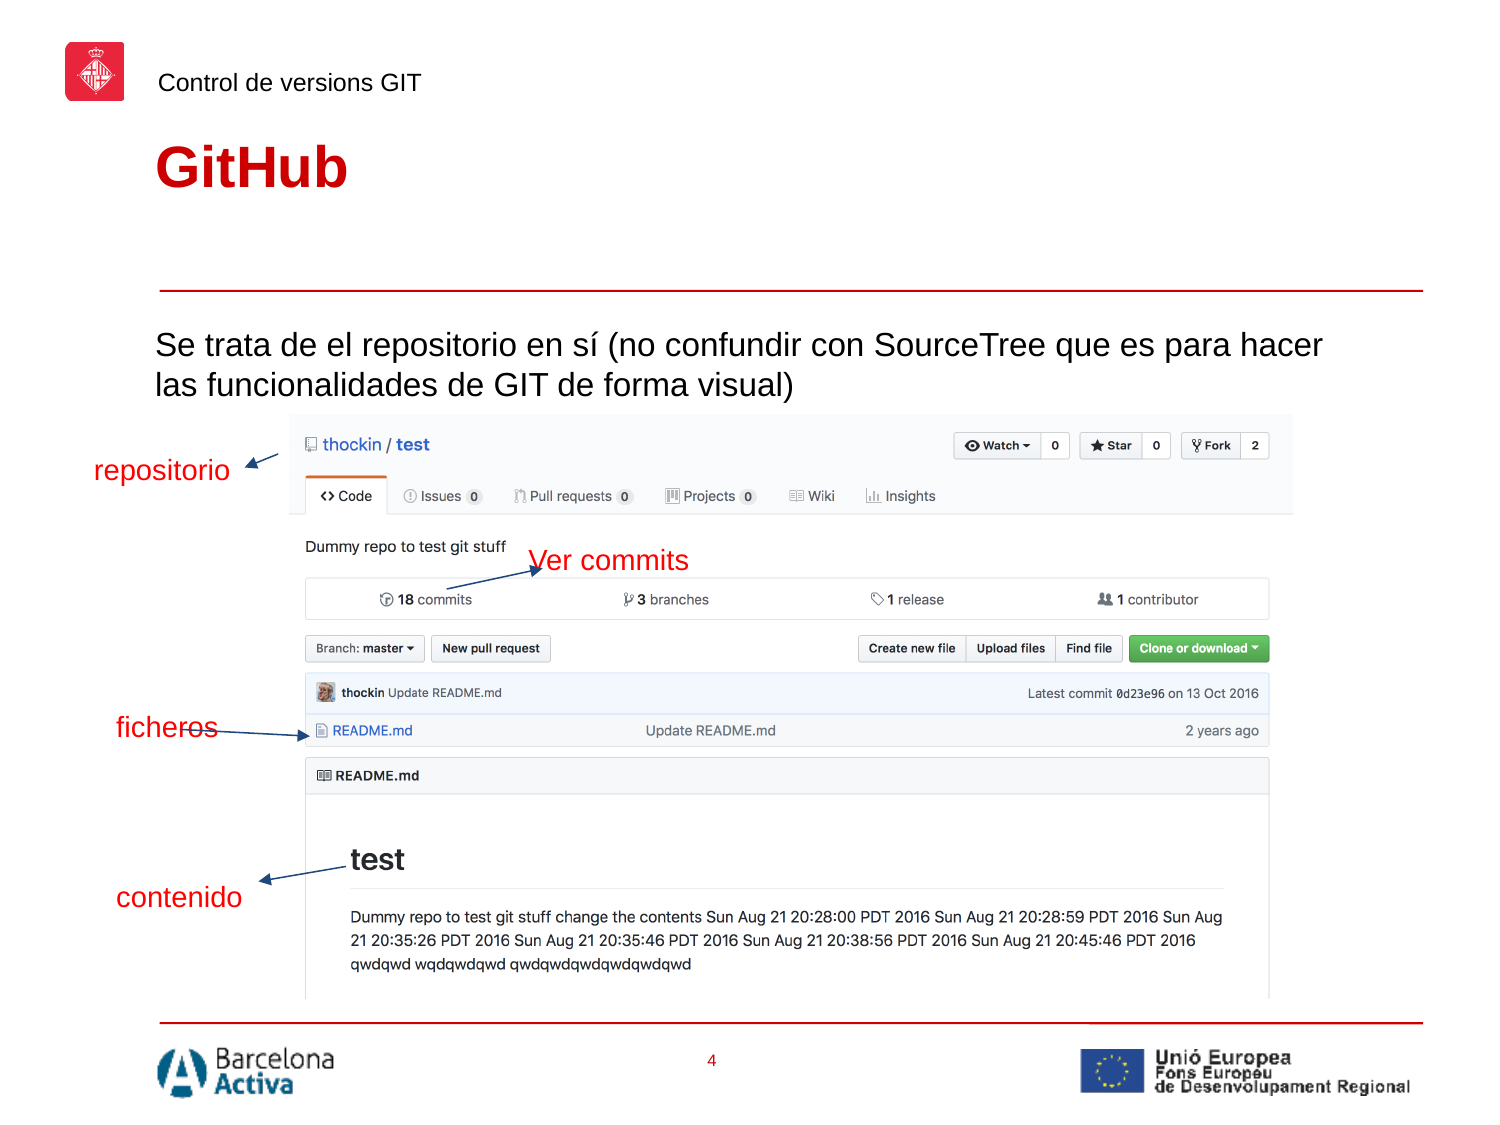

Control de versions GIT
GitHub
Se trata de el repositorio en sí (no confundir con SourceTree que es para hacer las funcionalidades de GIT de forma visual)
repositorio
Ver commits
ficheros
contenido